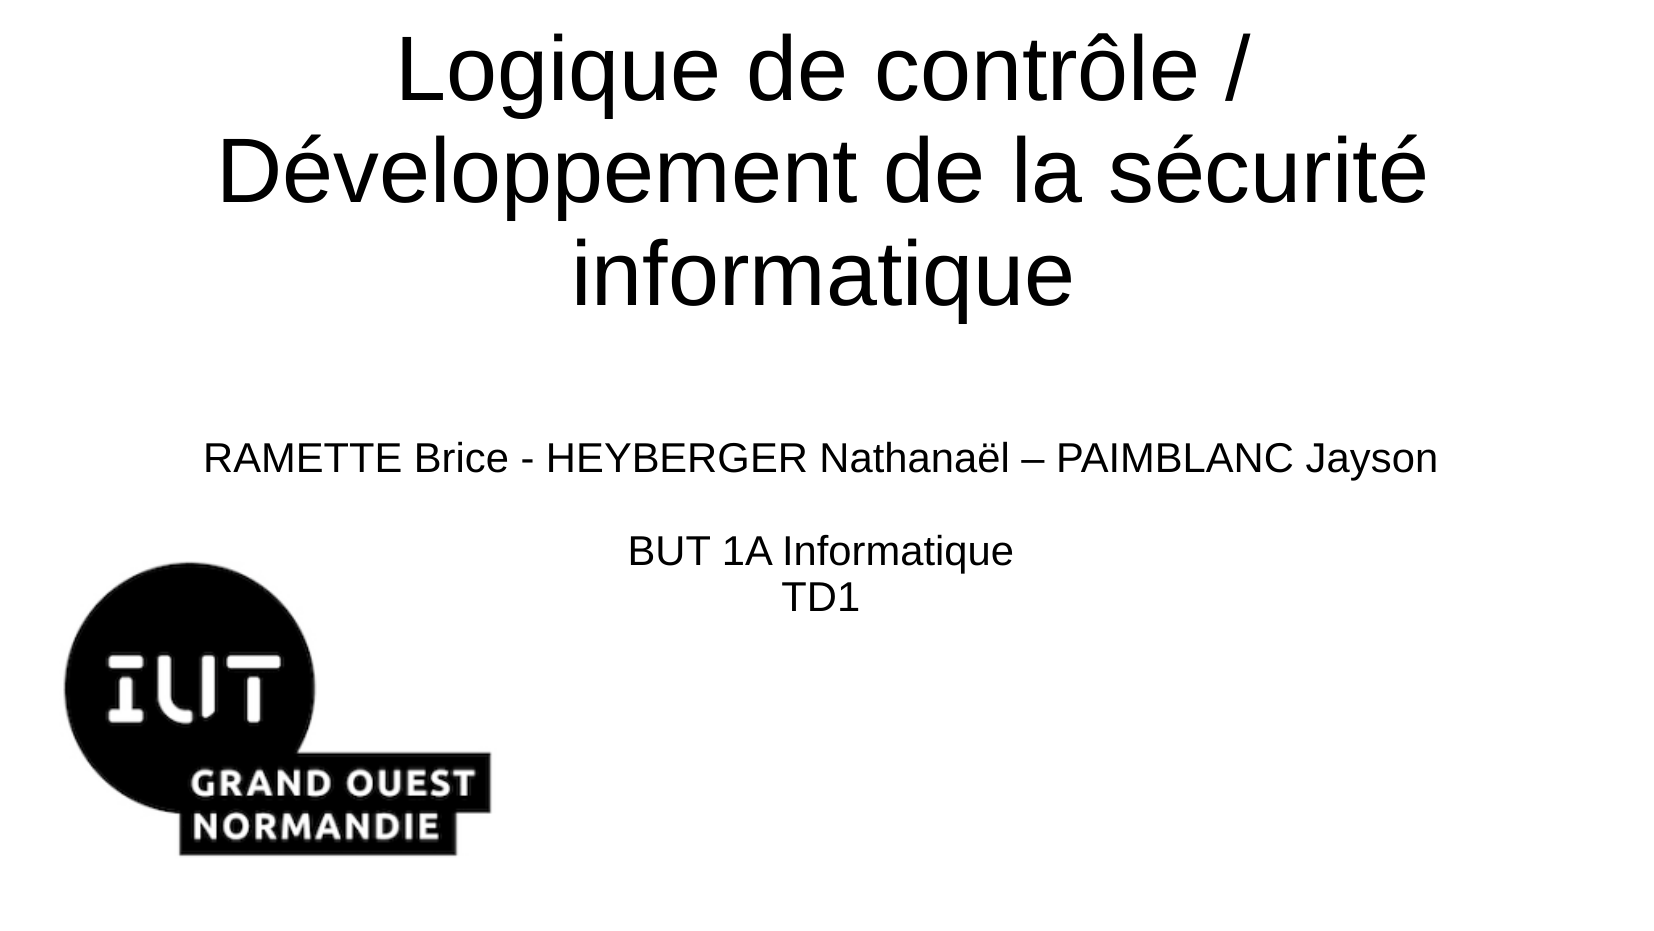

# Logique de contrôle / Développement de la sécurité informatique
RAMETTE Brice - HEYBERGER Nathanaël – PAIMBLANC Jayson
BUT 1A Informatique
TD1